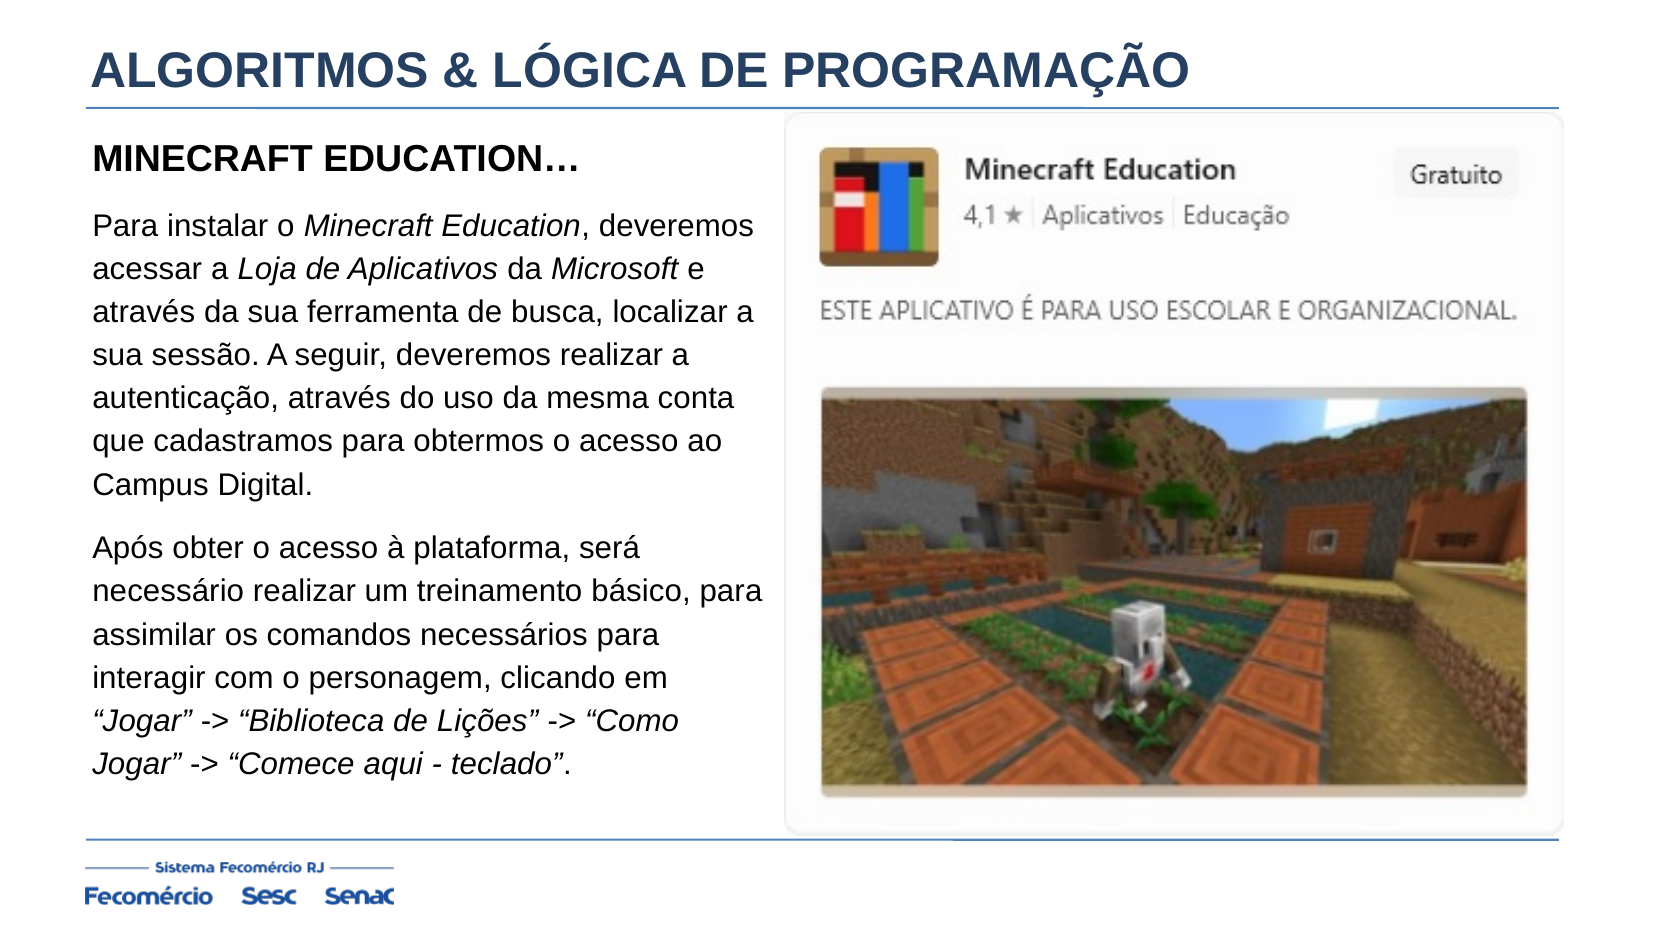

ALGORITMOS & LÓGICA DE PROGRAMAÇÃO
MINECRAFT EDUCATION…
Para instalar o Minecraft Education, deveremos acessar a Loja de Aplicativos da Microsoft e através da sua ferramenta de busca, localizar a sua sessão. A seguir, deveremos realizar a autenticação, através do uso da mesma conta que cadastramos para obtermos o acesso ao Campus Digital.
Após obter o acesso à plataforma, será necessário realizar um treinamento básico, para assimilar os comandos necessários para interagir com o personagem, clicando em “Jogar” -> “Biblioteca de Lições” -> “Como Jogar” -> “Comece aqui - teclado”.